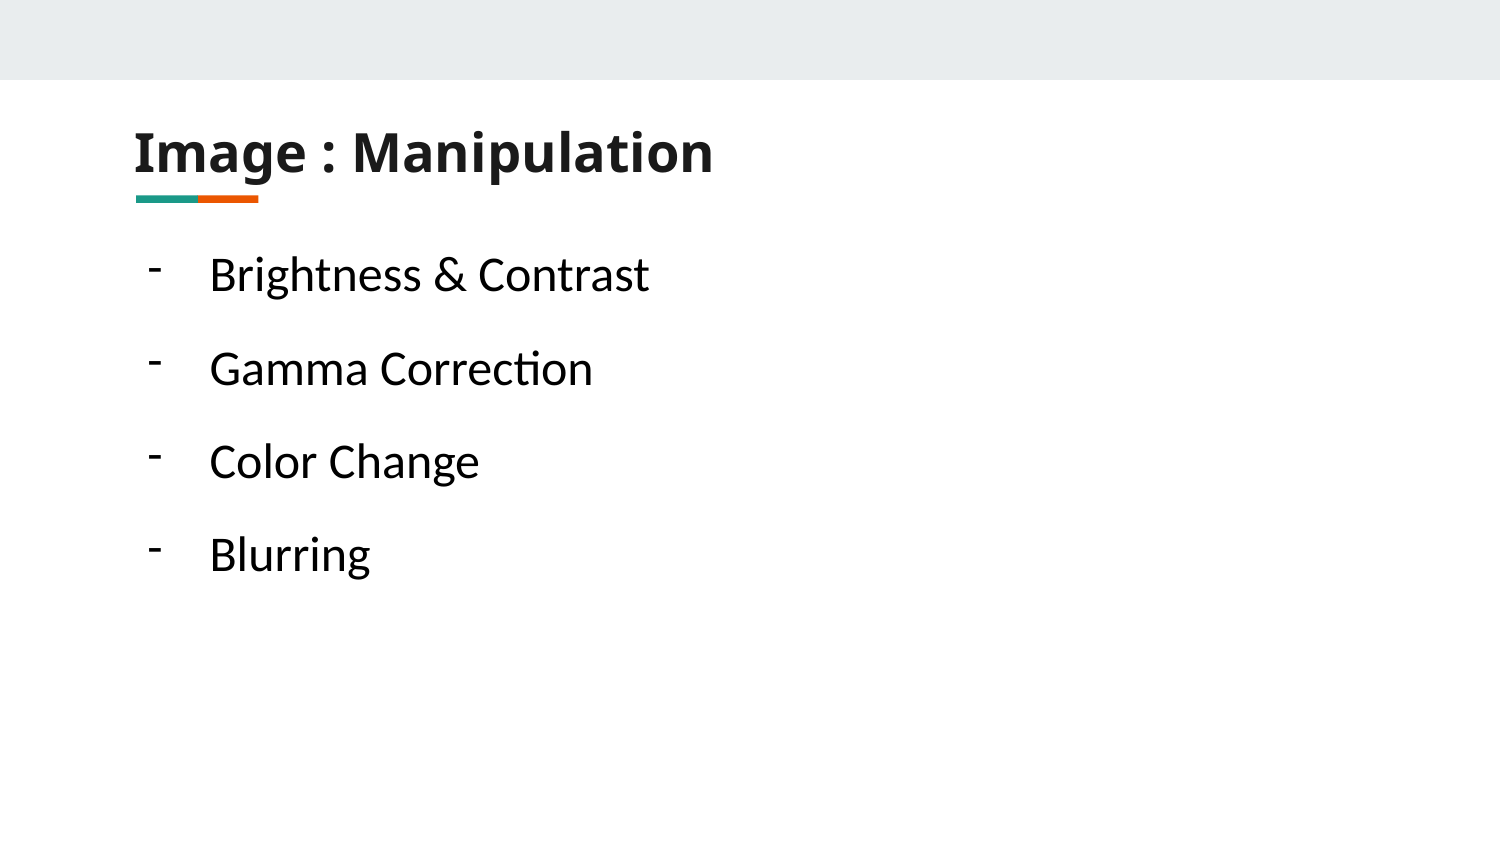

# Image : Manipulation
Brightness & Contrast
Gamma Correction
Color Change
Blurring